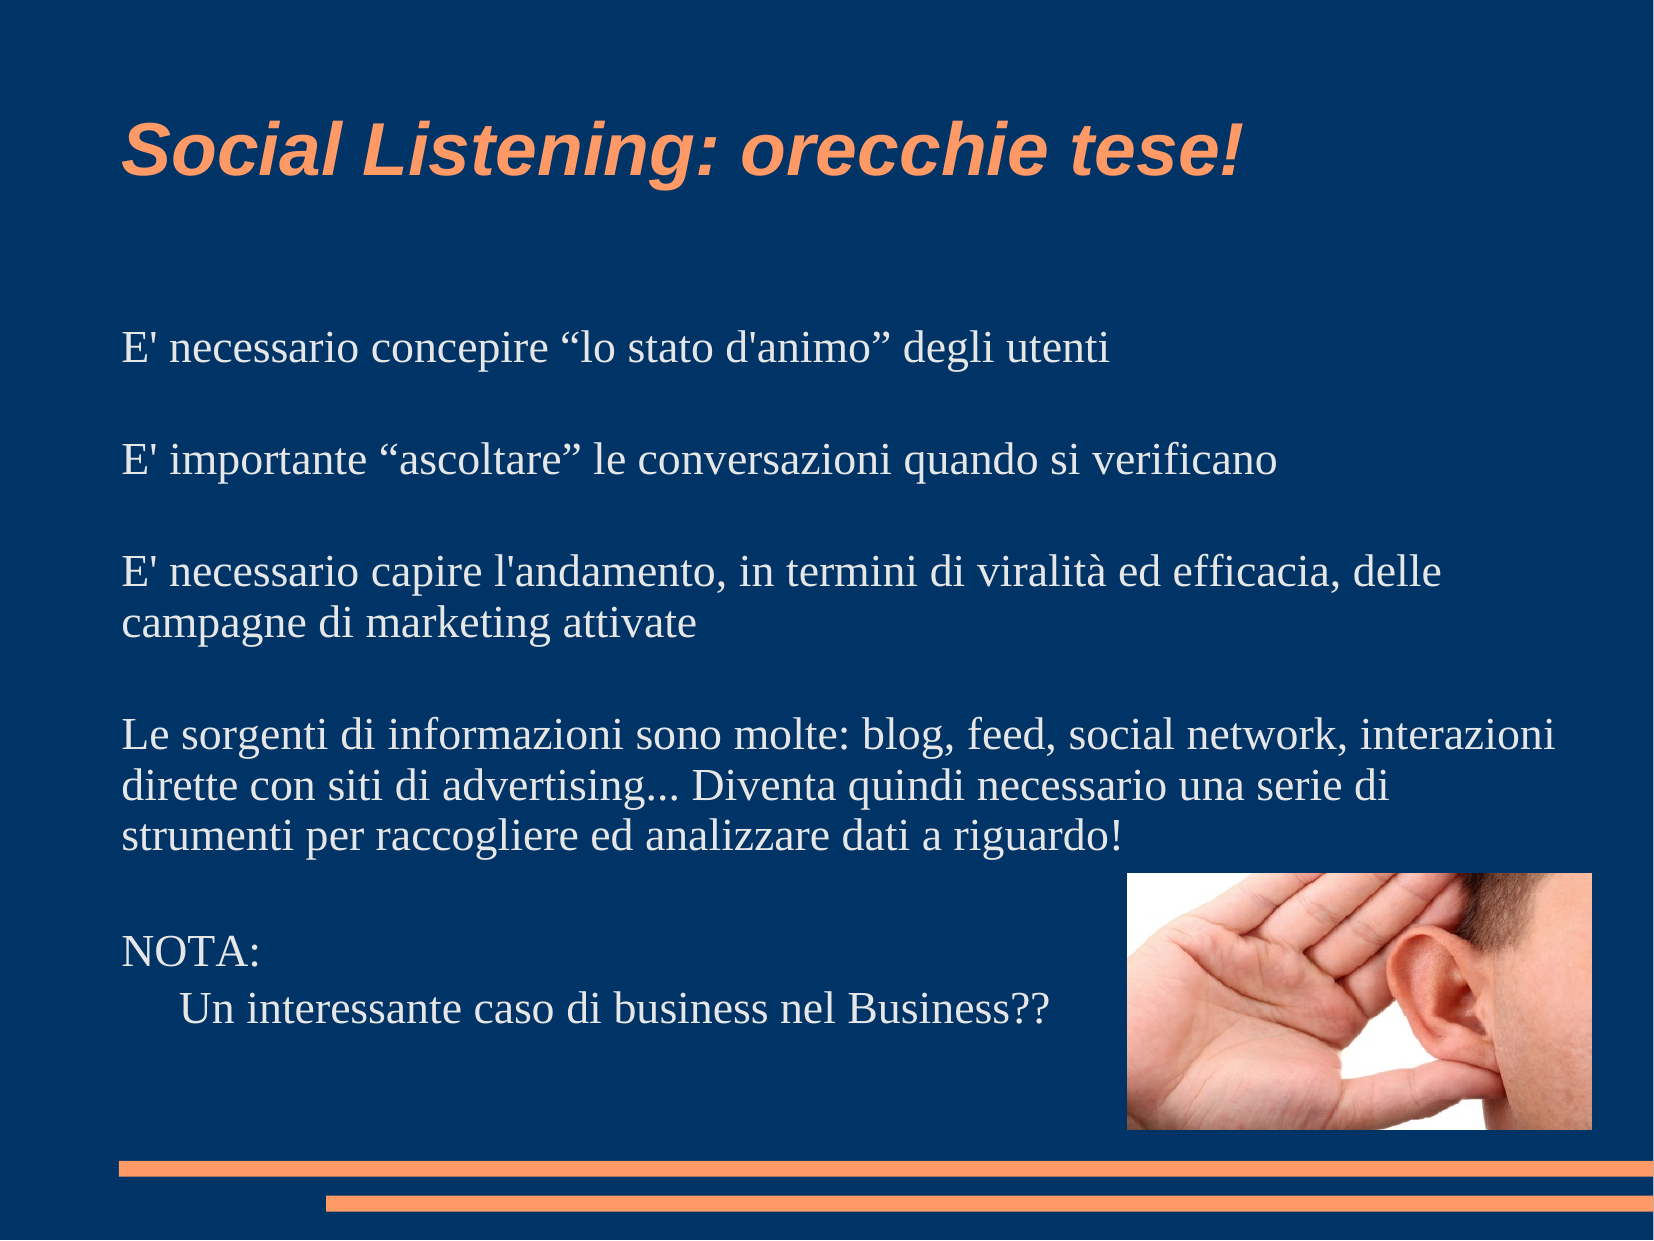

# Social Listening: orecchie tese!
E' necessario concepire “lo stato d'animo” degli utenti
E' importante “ascoltare” le conversazioni quando si verificano
E' necessario capire l'andamento, in termini di viralità ed efficacia, delle campagne di marketing attivate
Le sorgenti di informazioni sono molte: blog, feed, social network, interazioni dirette con siti di advertising... Diventa quindi necessario una serie di strumenti per raccogliere ed analizzare dati a riguardo!
NOTA:
 Un interessante caso di business nel Business??